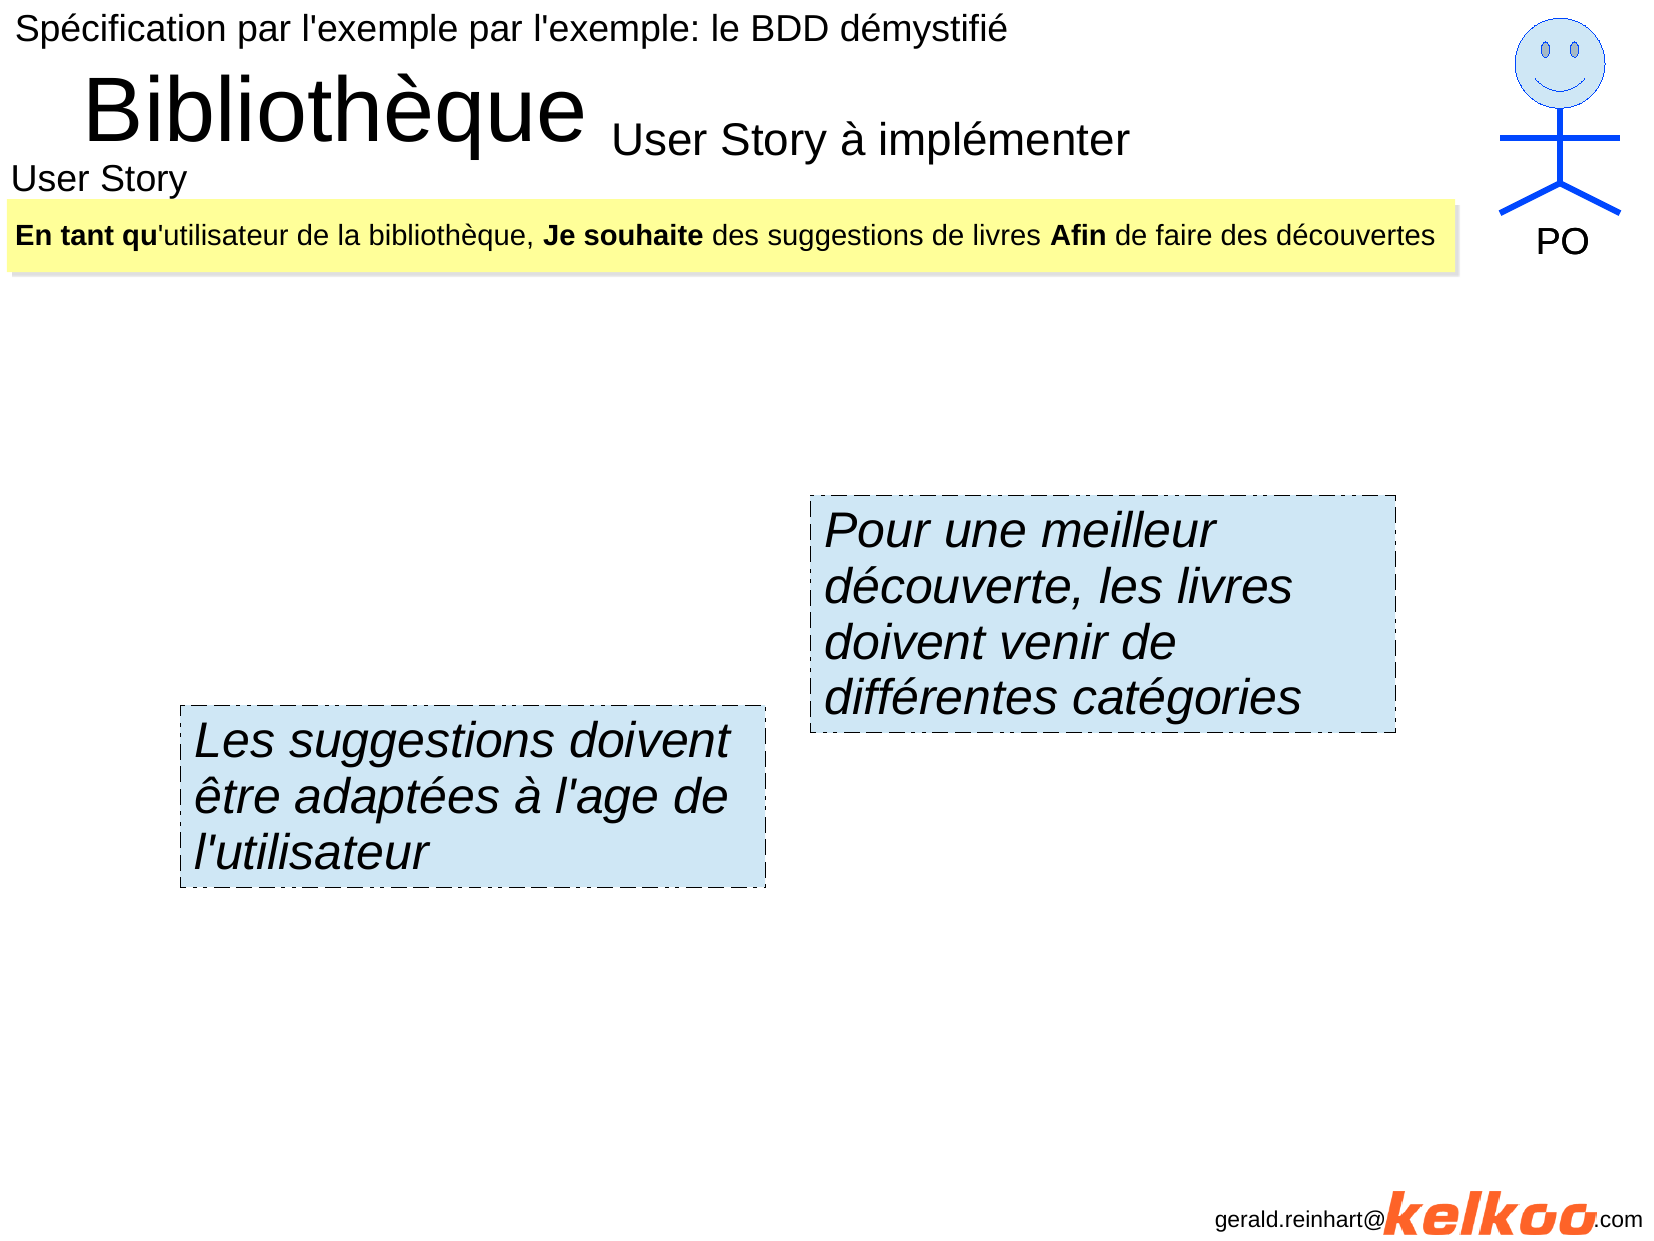

Spécification par l'exemple par l'exemple: le BDD démystifié
Bibliothèque
User Story à implémenter
 PO
 PO
User Story
 En tant qu'utilisateur de la bibliothèque, Je souhaite des suggestions de livres Afin de faire des découvertes
Pour une meilleur découverte, les livres doivent venir de différentes catégories
Les suggestions doivent être adaptées à l'age de l'utilisateur
 gerald.reinhart@ .com